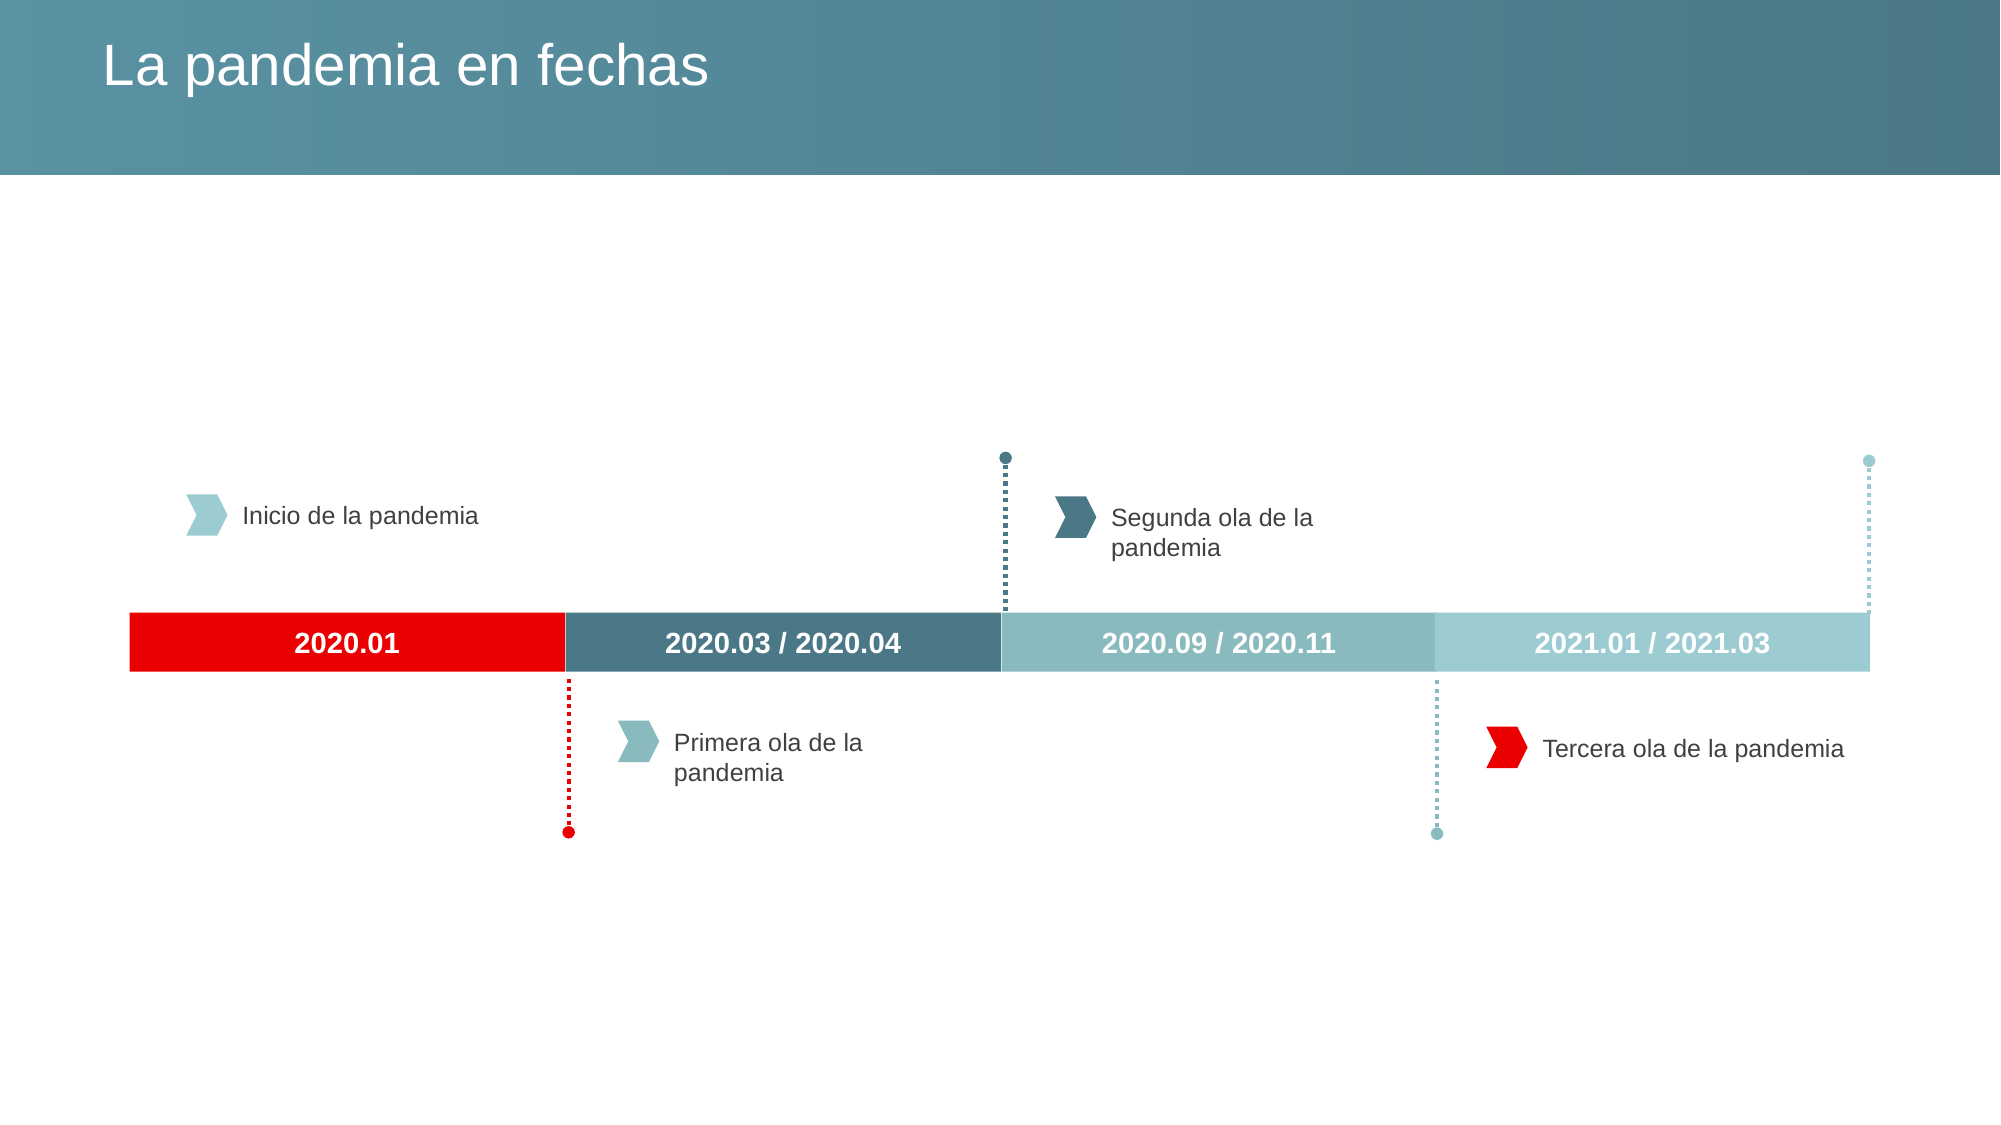

# La pandemia en fechas
2020.01
2020.03 / 2020.04
2020.09 / 2020.11
2021.01 / 2021.03
Inicio de la pandemia
Segunda ola de la pandemia
Primera ola de la pandemia
Tercera ola de la pandemia